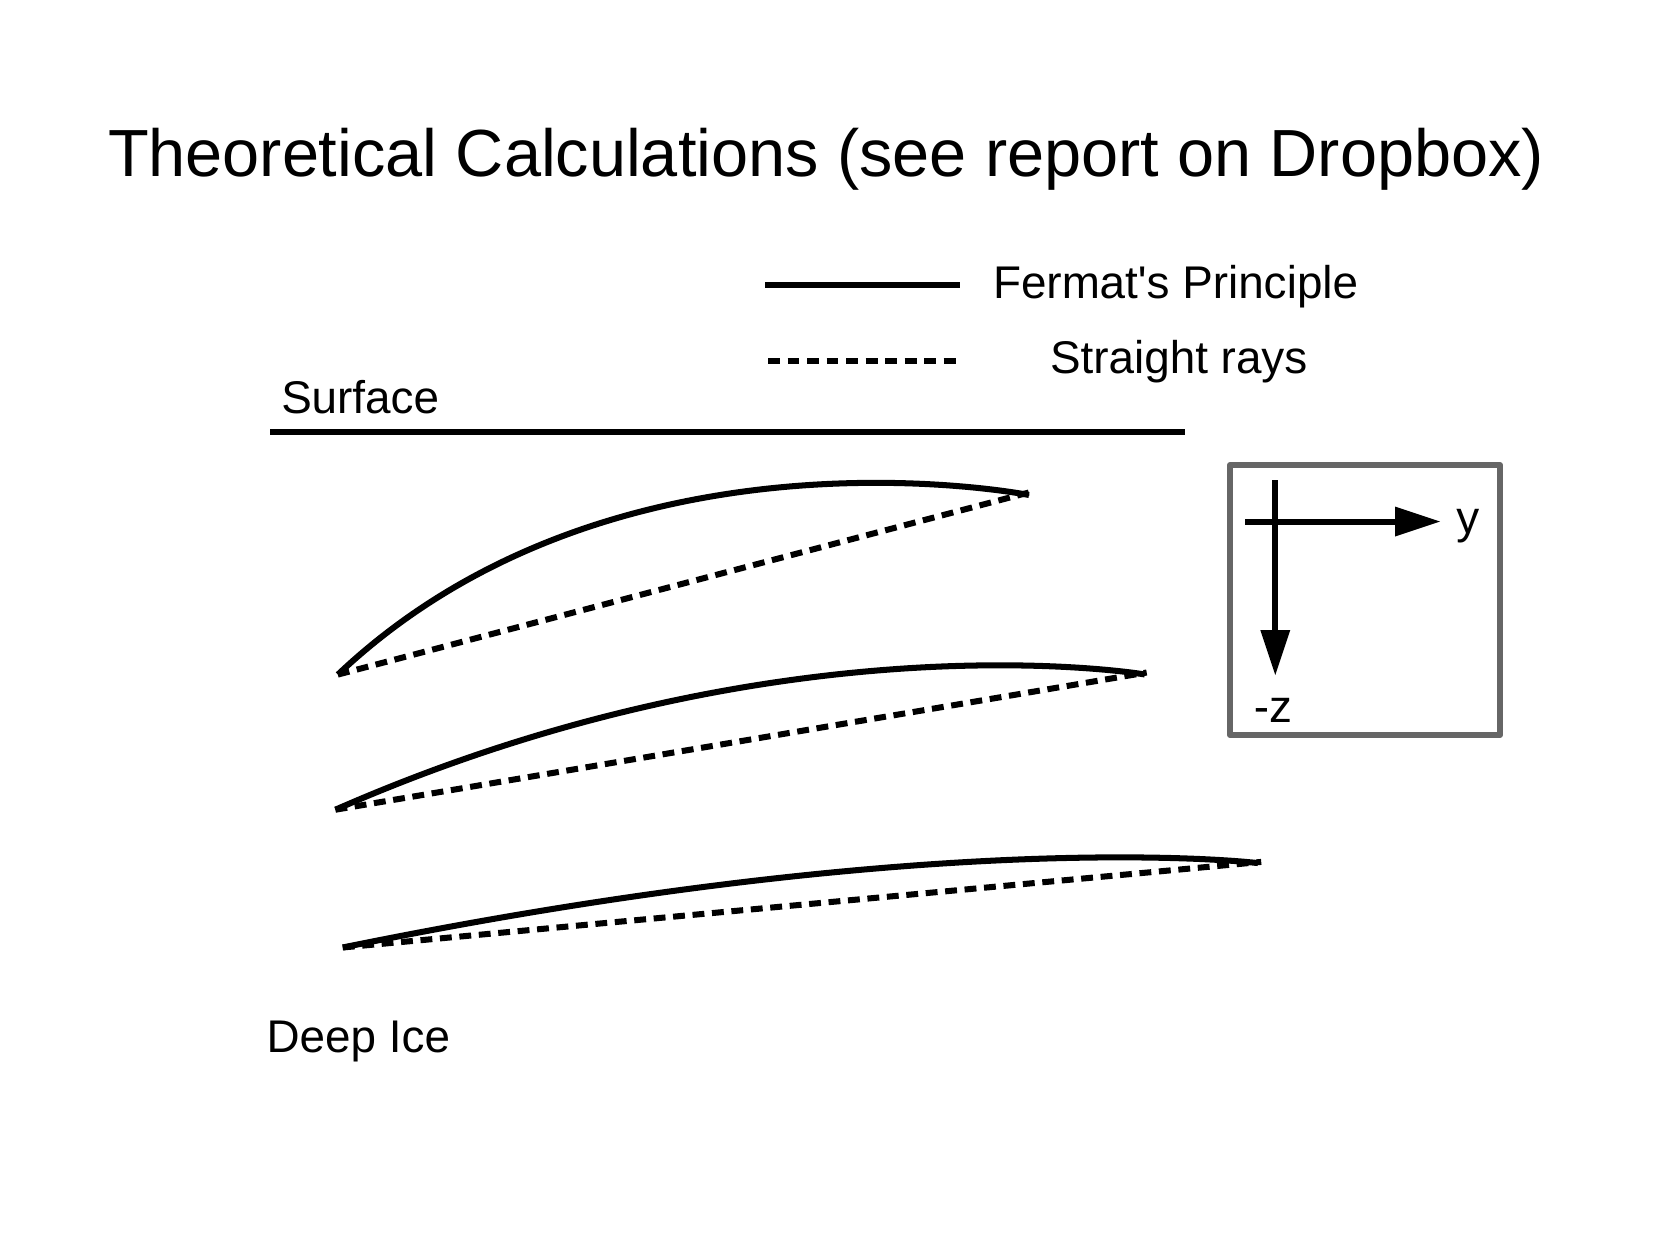

# Theoretical Calculations (see report on Dropbox)
Fermat's Principle
Straight rays
Surface
y
-z
Deep Ice